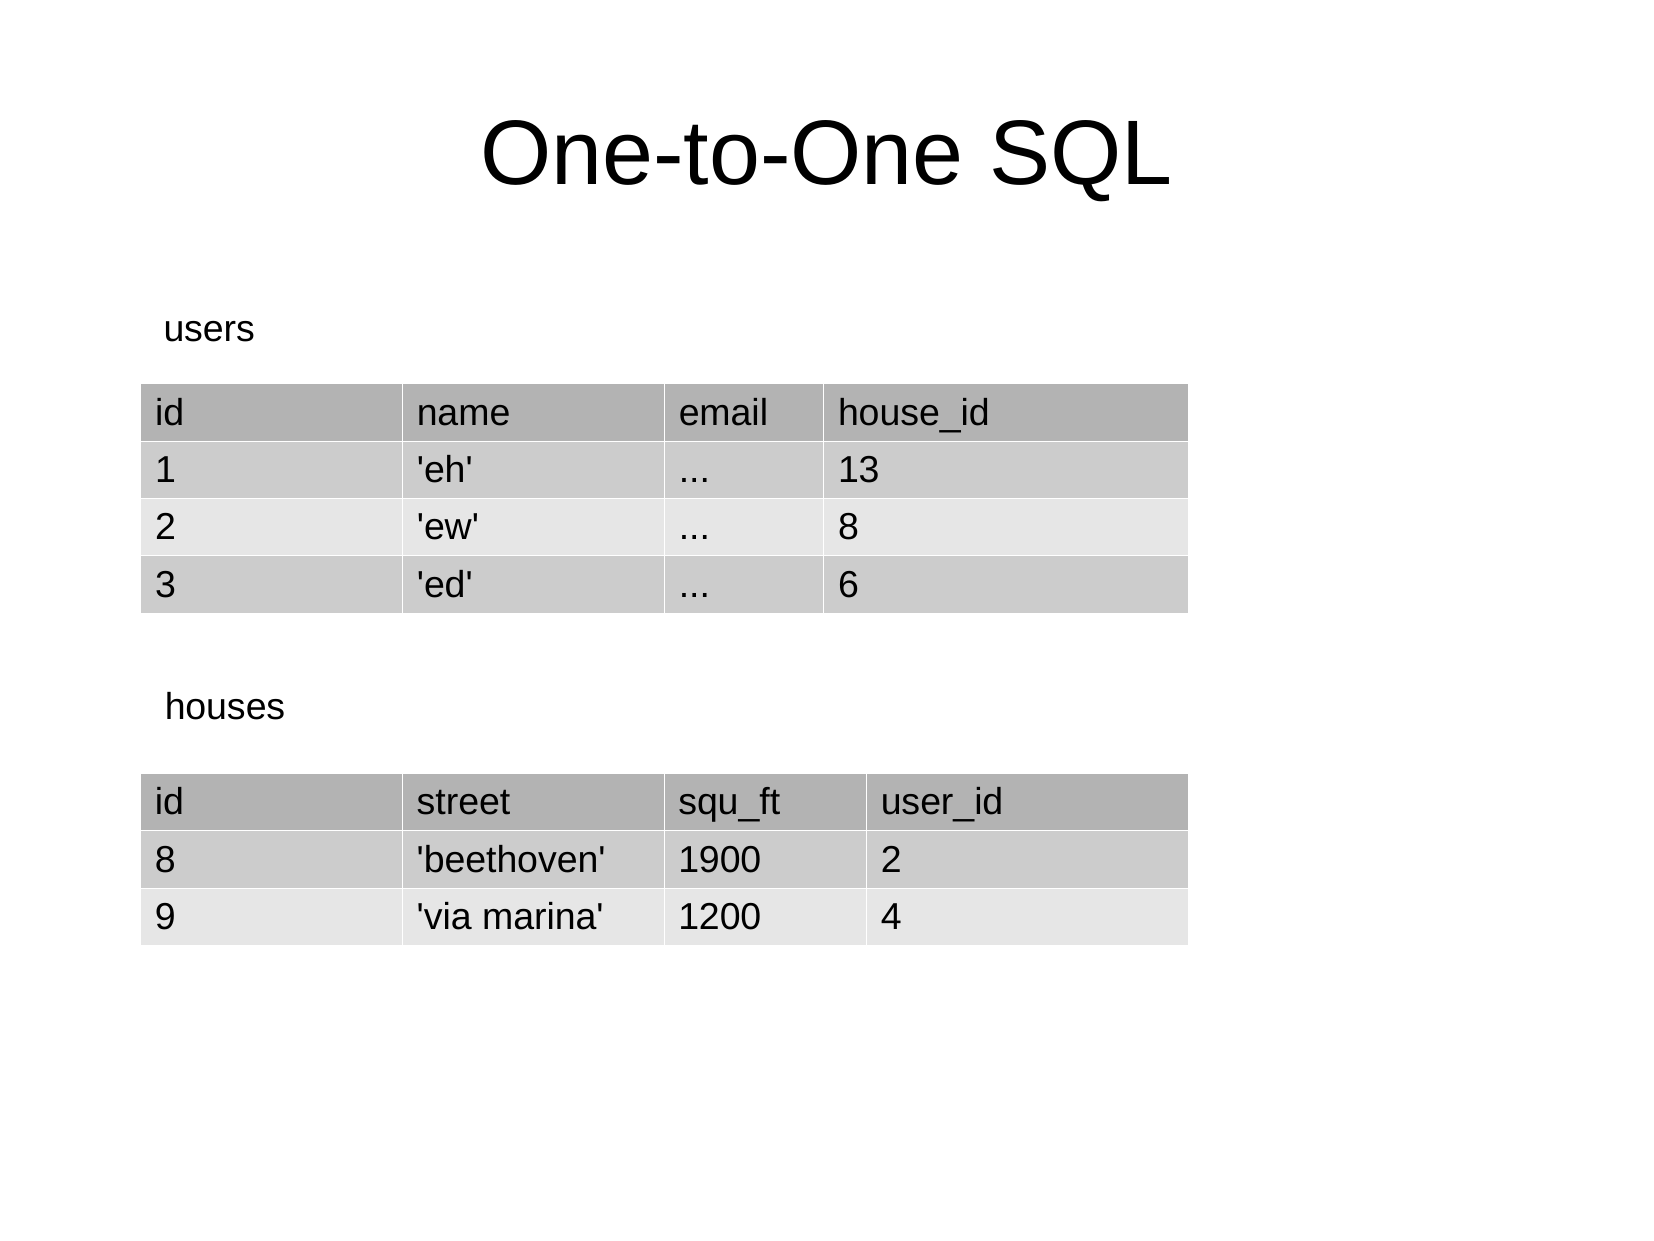

# One-to-One SQL
users
| id | name | email | house\_id |
| --- | --- | --- | --- |
| 1 | 'eh' | ... | 13 |
| 2 | 'ew' | ... | 8 |
| 3 | 'ed' | ... | 6 |
houses
| id | street | squ\_ft | user\_id |
| --- | --- | --- | --- |
| 8 | 'beethoven' | 1900 | 2 |
| 9 | 'via marina' | 1200 | 4 |